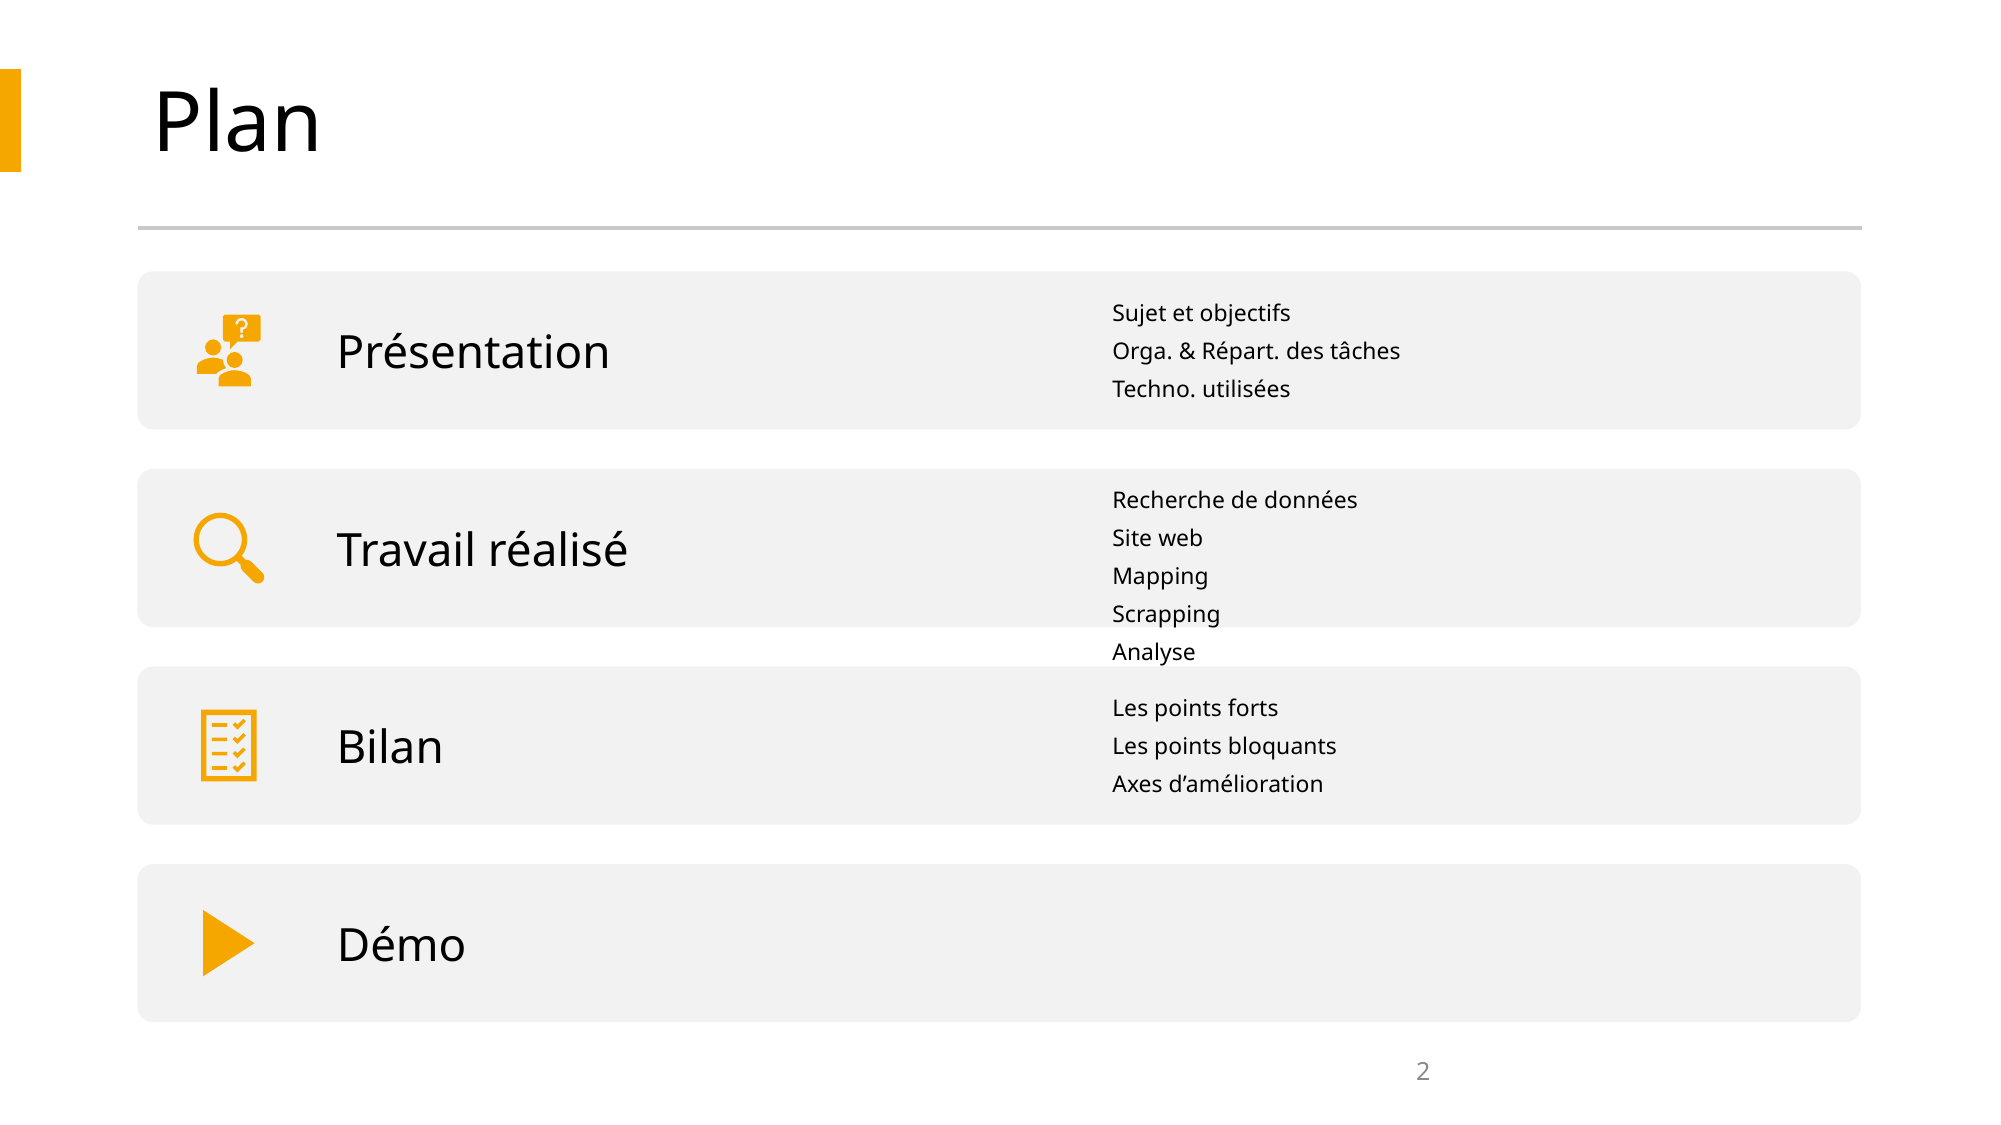

# Plan
Présentation
Sujet et objectifs
Orga. & Répart. des tâches
Techno. utilisées
Travail réalisé
Recherche de données
Site web
Mapping
Scrapping
Analyse
Bilan
Les points forts
Les points bloquants
Axes d’amélioration
Démo
2